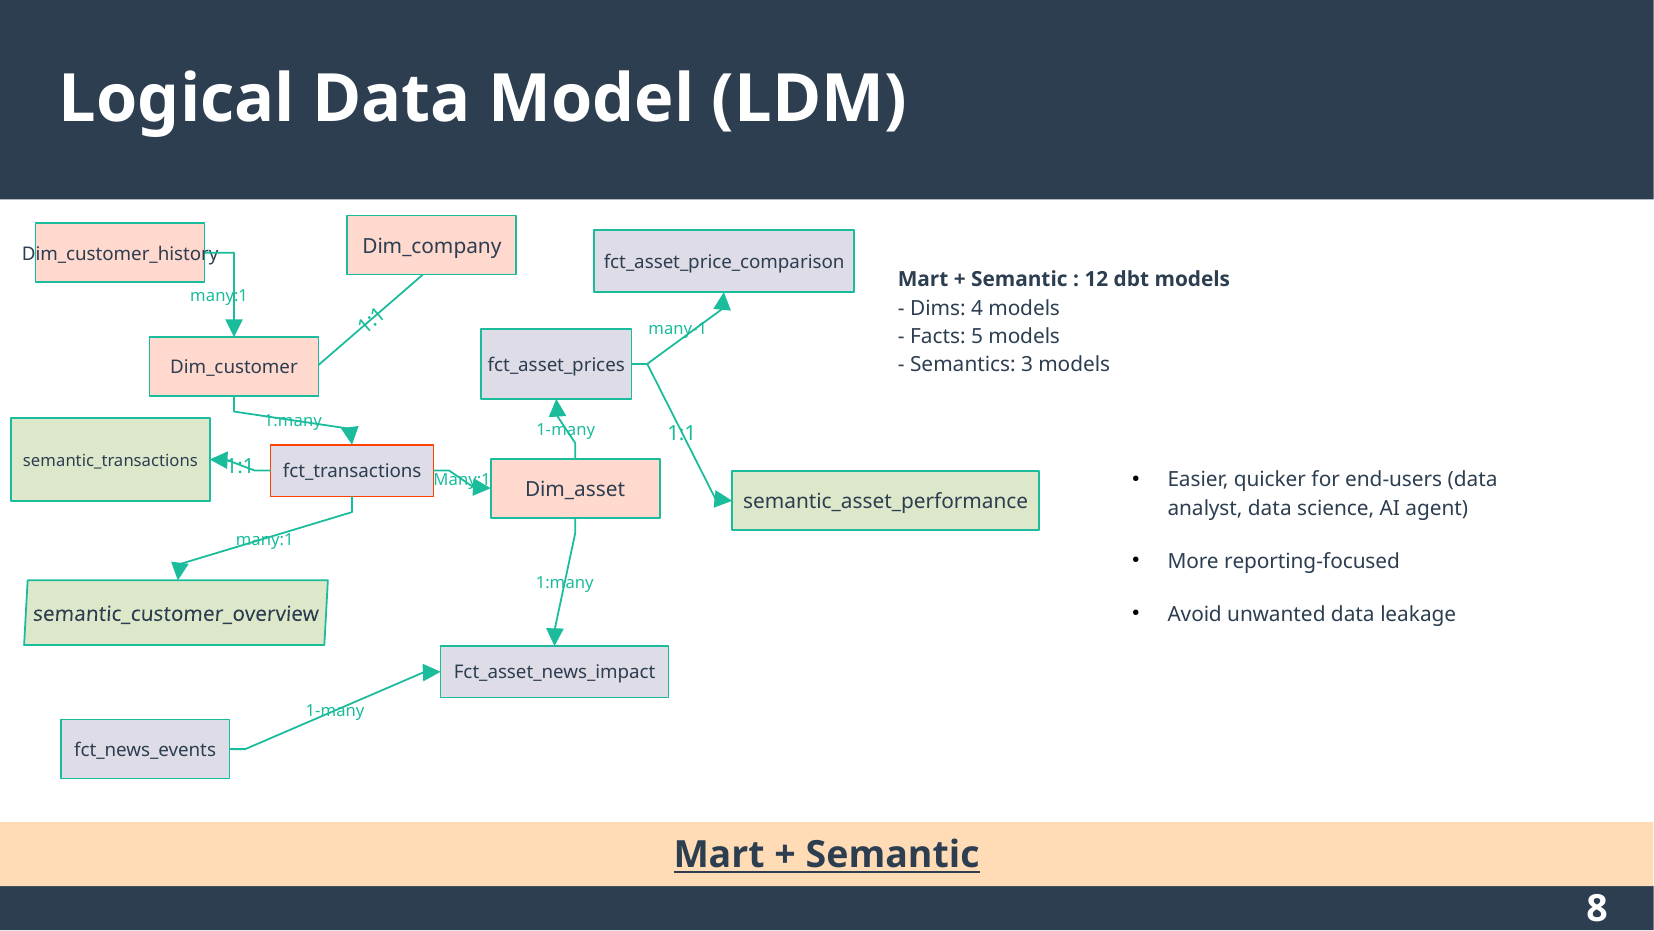

# Logical Data Model (LDM)
Dim_company
Dim_customer_history
fct_asset_price_comparison
Mart + Semantic : 12 dbt models
- Dims: 4 models
- Facts: 5 models
- Semantics: 3 models
1:1
fct_asset_prices
Dim_customer
semantic_transactions
fct_transactions
Easier, quicker for end-users (data analyst, data science, AI agent)
More reporting-focused
Avoid unwanted data leakage
Dim_asset
semantic_asset_performance
semantic_customer_overview
Fct_asset_news_impact
fct_news_events
Mart + Semantic
8